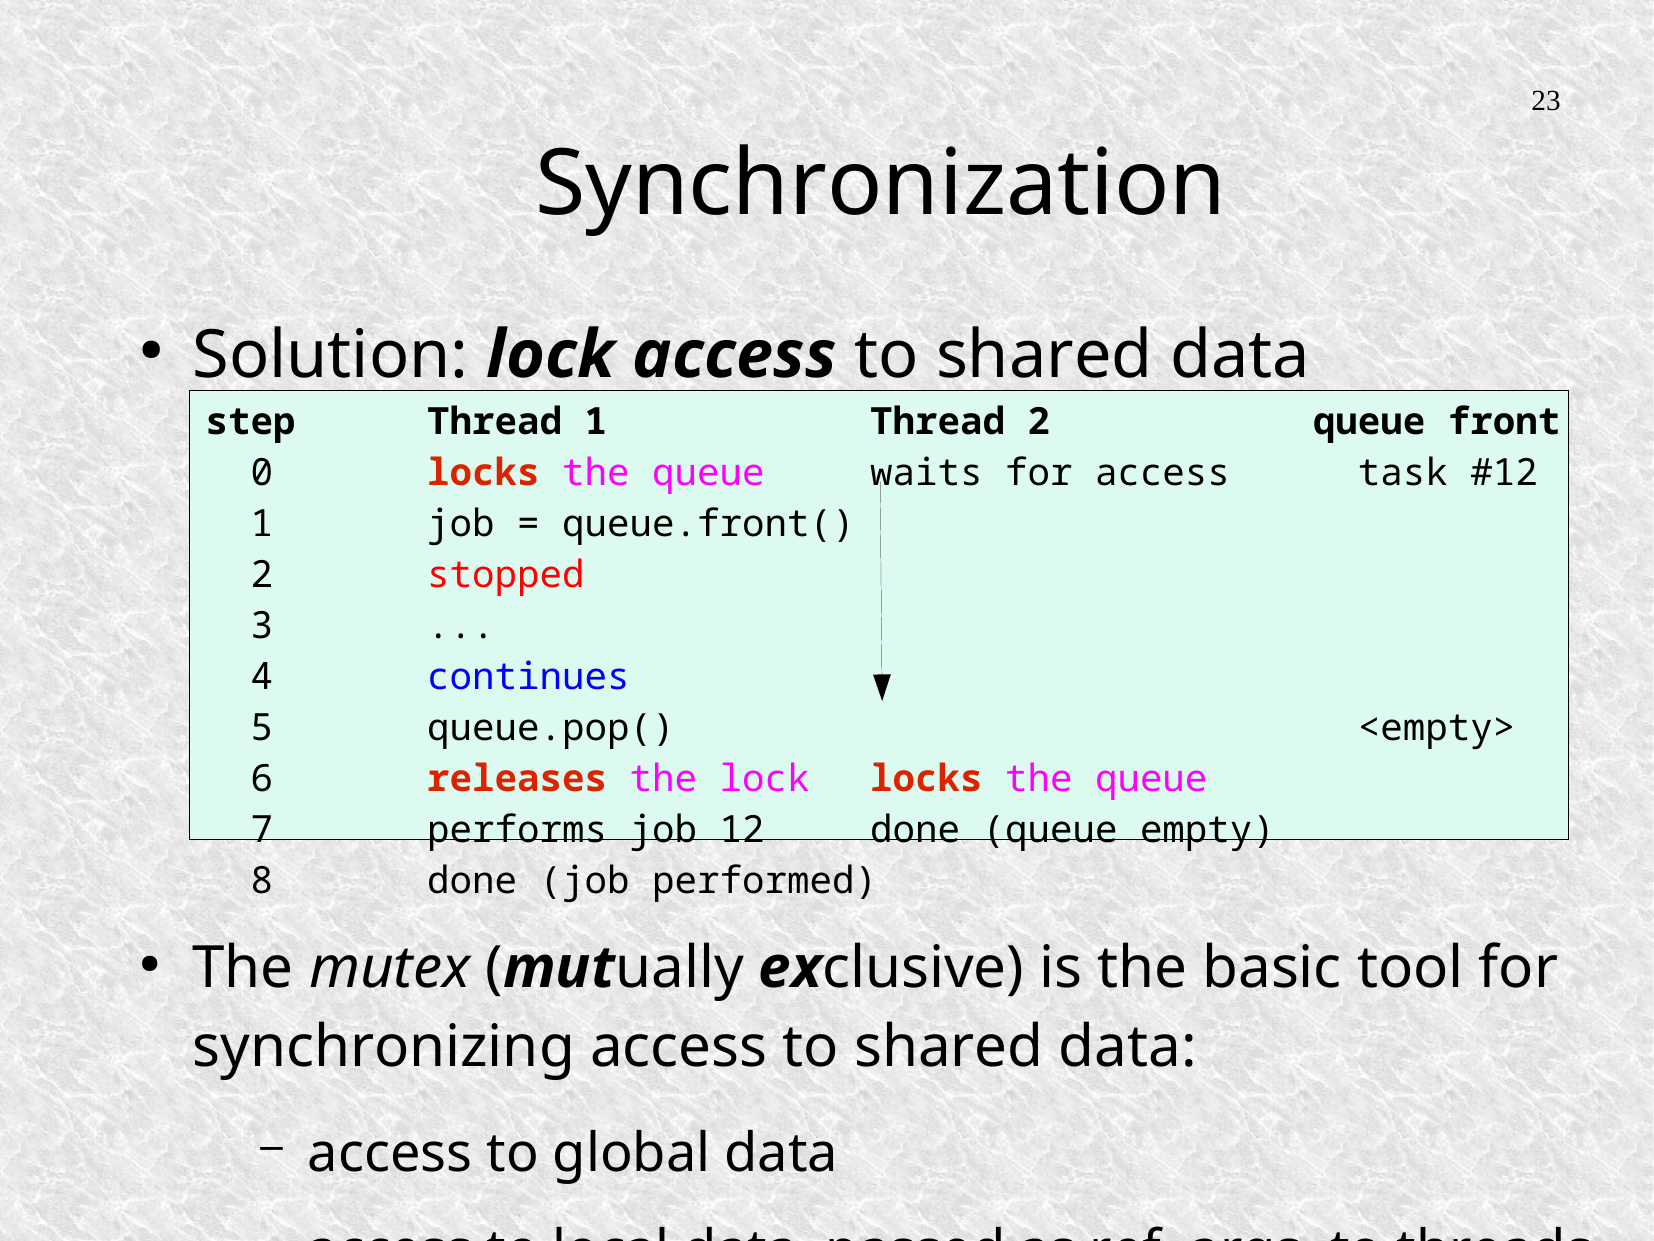

# Synchronization
23
Solution: lock access to shared data
The mutex (mutually exclusive) is the basic tool for synchronizing access to shared data:
access to global data
access to local data, passed as ref. args. to threads
step		Thread 1				Thread 2				queue front
 0			locks the queue		waits for access		 task #12
 1			job = queue.front()
 2			stopped
 3			...
 4			continues
 5			queue.pop()									 <empty>
 6			releases the lock	locks the queue
 7			performs job 12		done (queue empty)
 8			done (job performed)